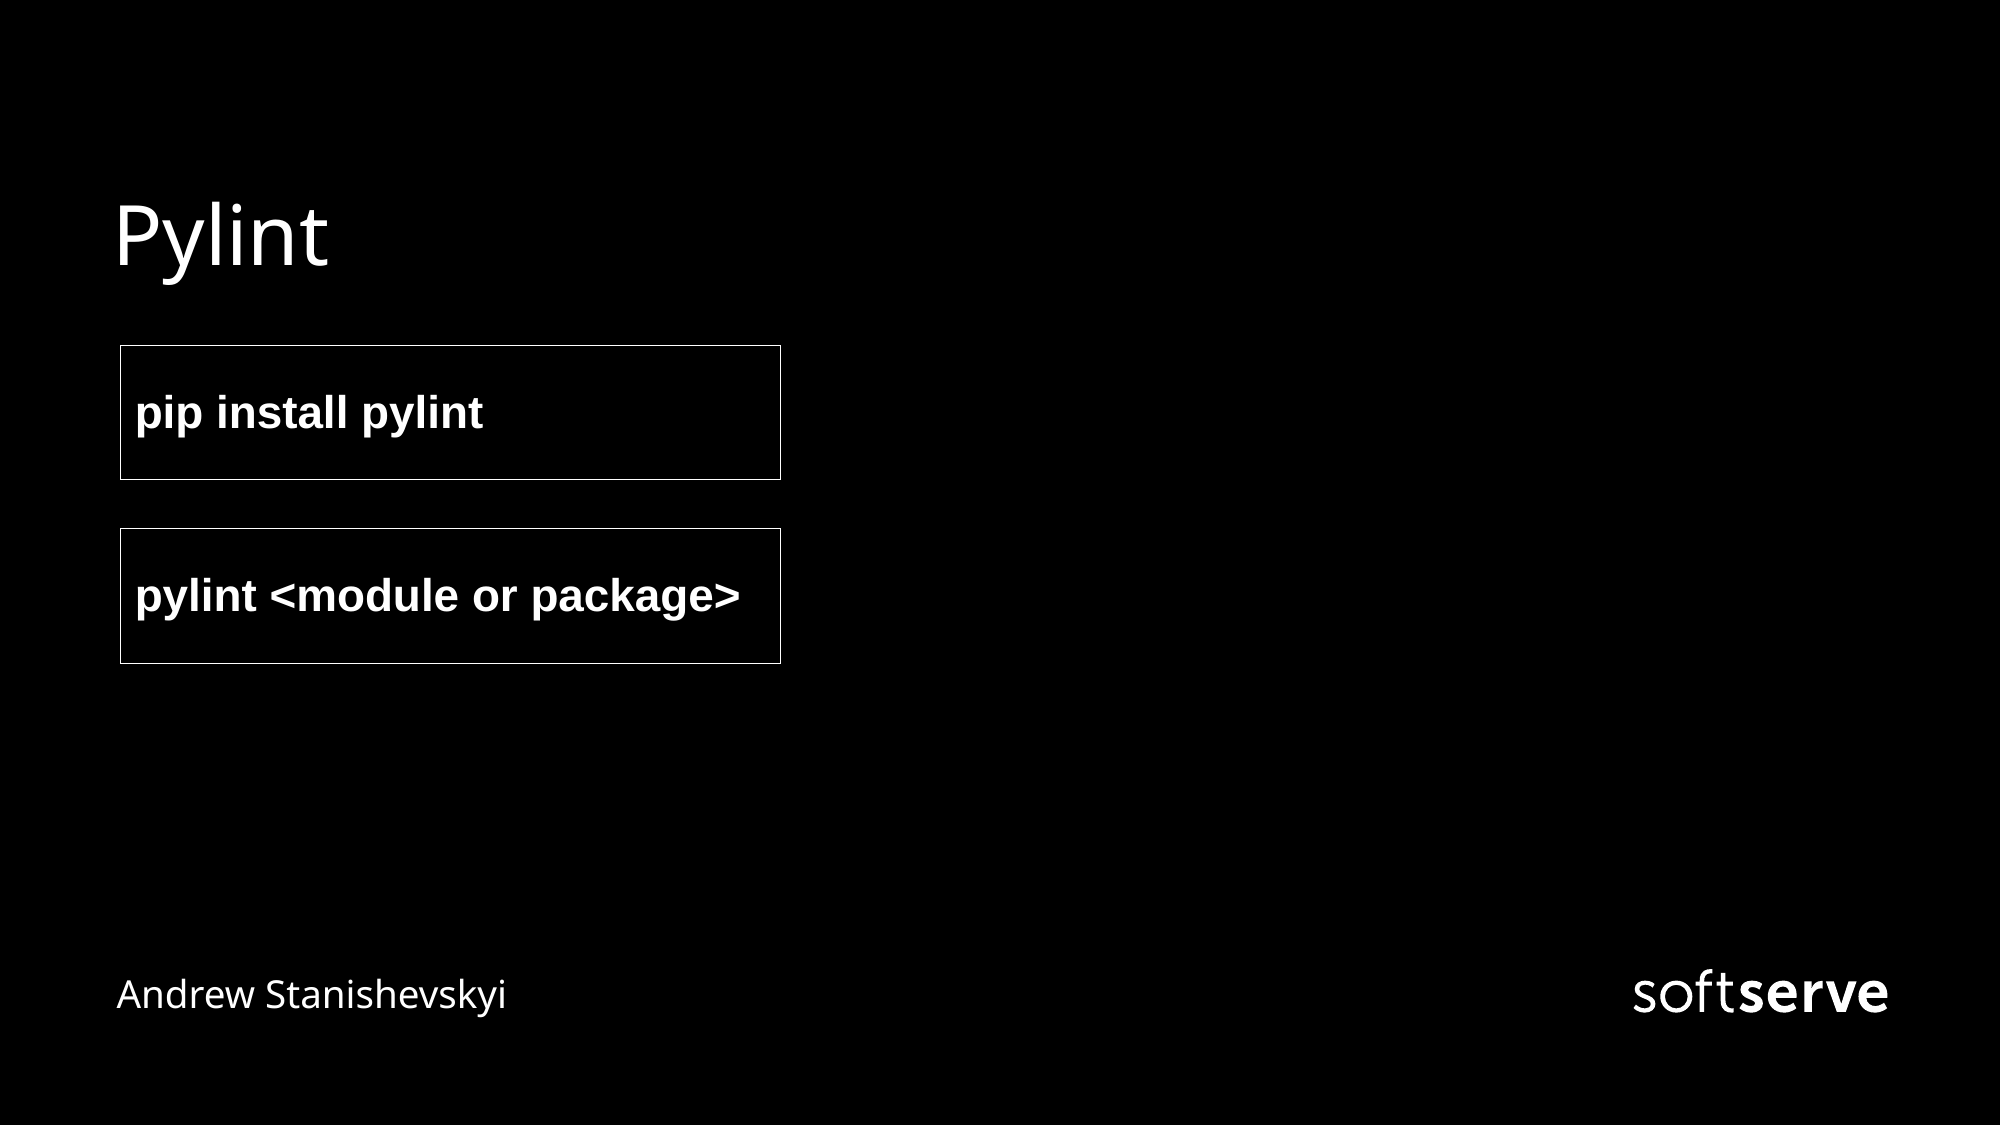

# Pylint
pip install pylint
pylint <module or package>
 Andrew Stanishevskyi